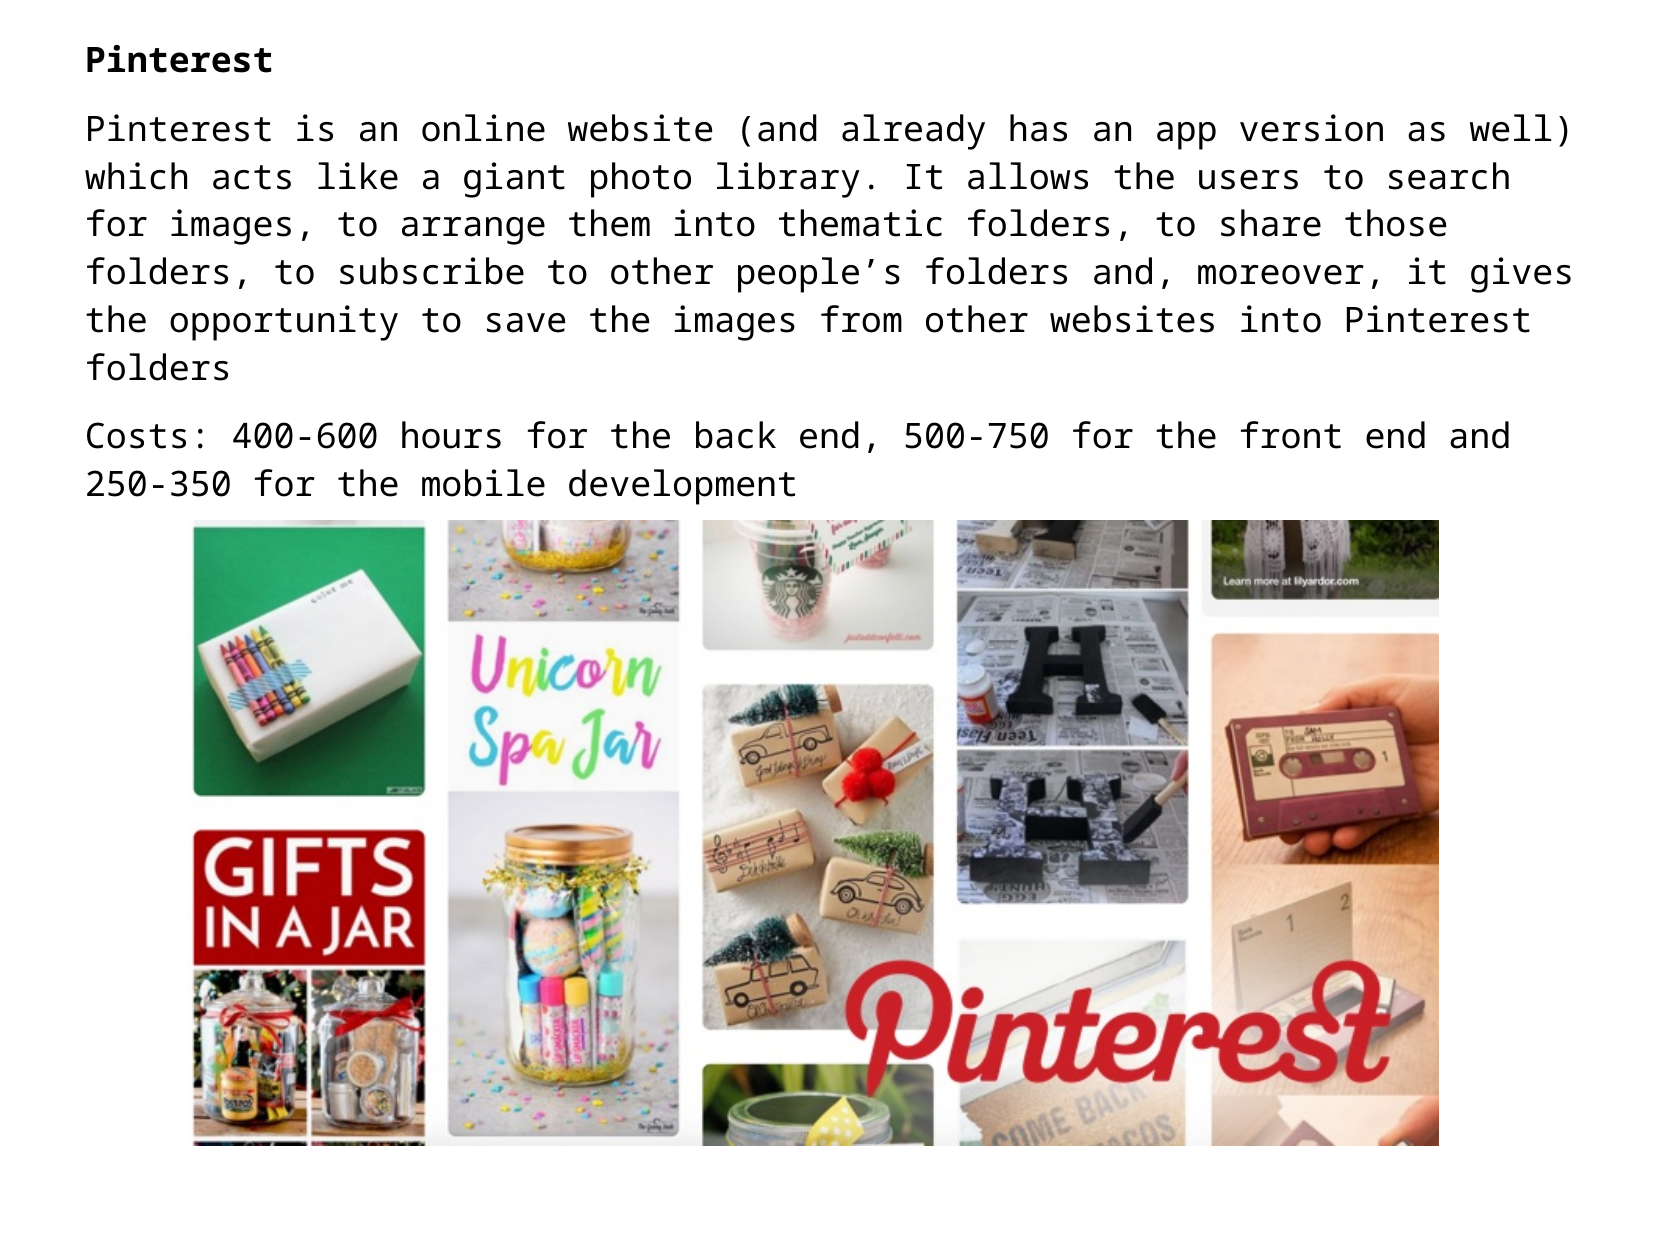

# Pinterest
Pinterest is an online website (and already has an app version as well) which acts like a giant photo library. It allows the users to search for images, to arrange them into thematic folders, to share those folders, to subscribe to other people’s folders and, moreover, it gives the opportunity to save the images from other websites into Pinterest folders
Costs: 400-600 hours for the back end, 500-750 for the front end and 250-350 for the mobile development